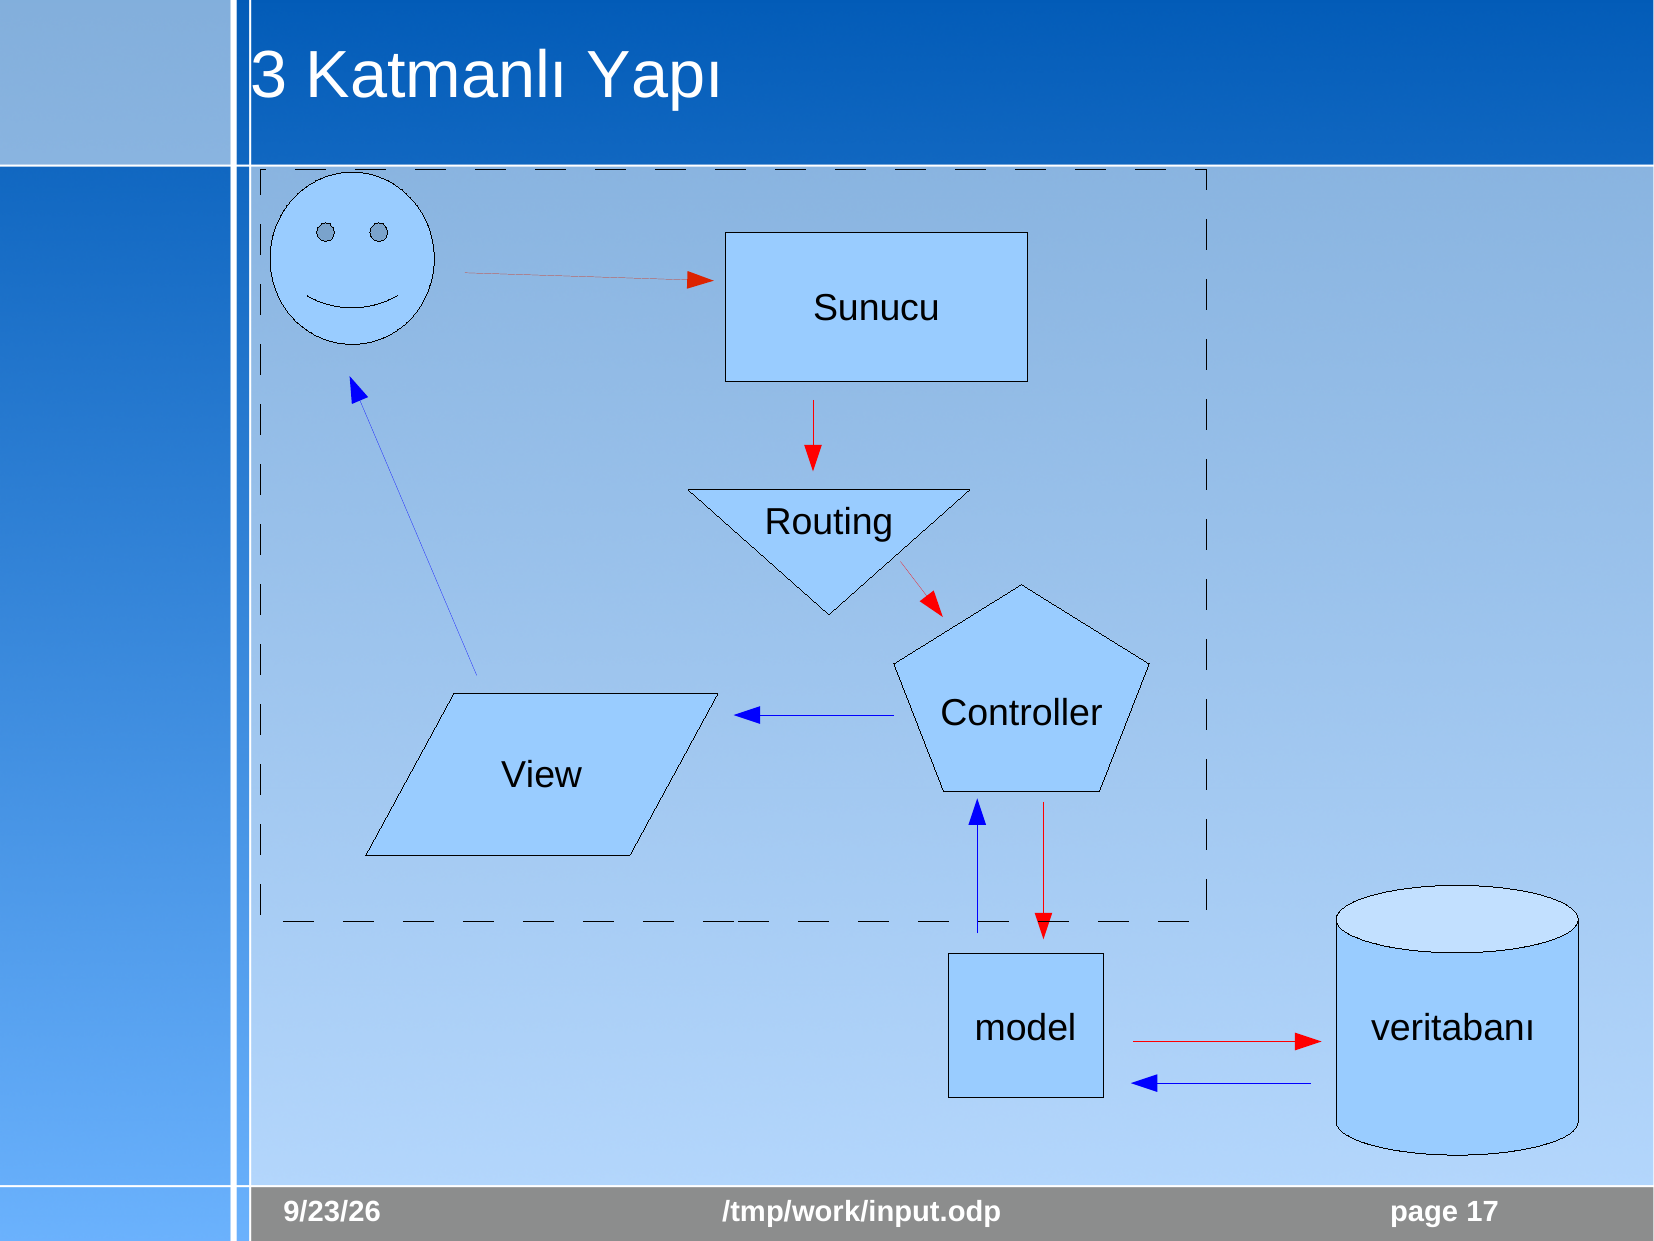

# 3 Katmanlı Yapı
Sunucu
Routing
Controller
View
veritabanı
model